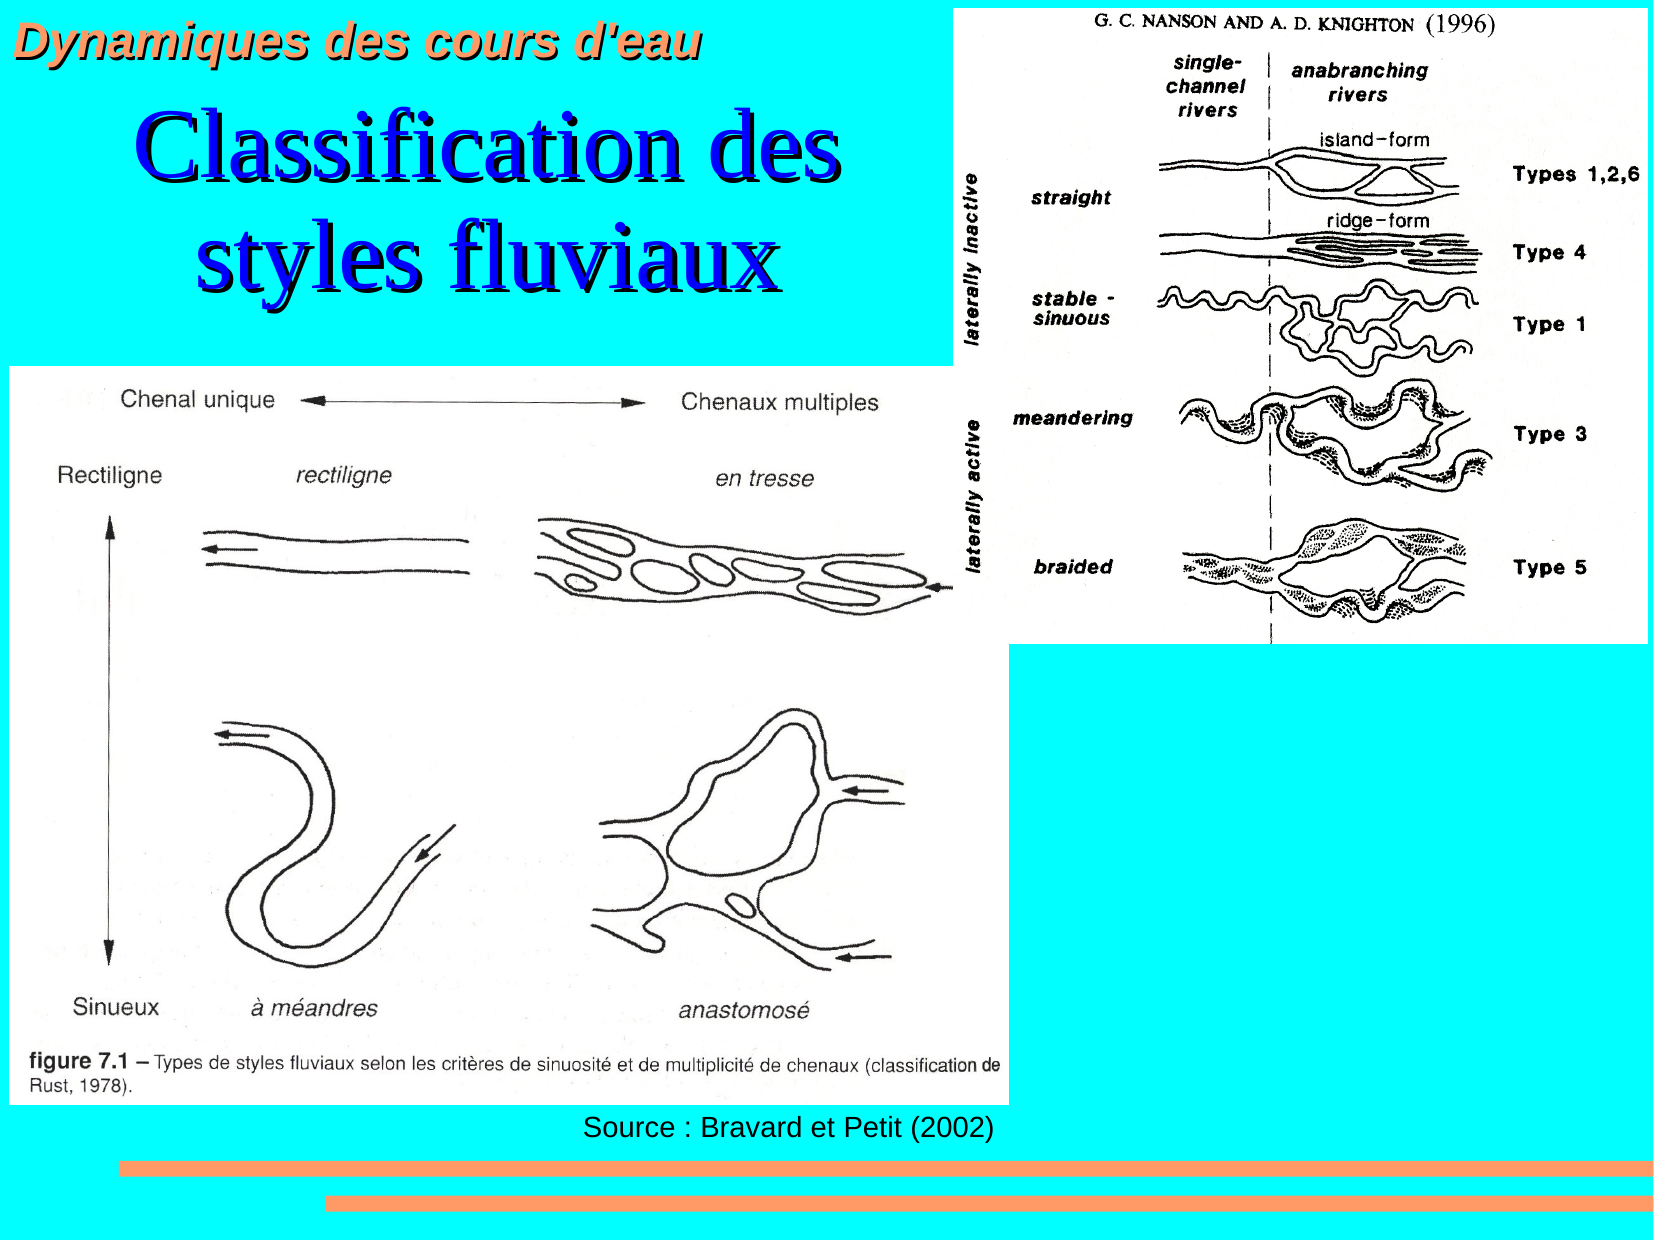

# Dynamiques des cours d'eau
Classification des styles fluviaux
Source : Bravard et Petit (2002)